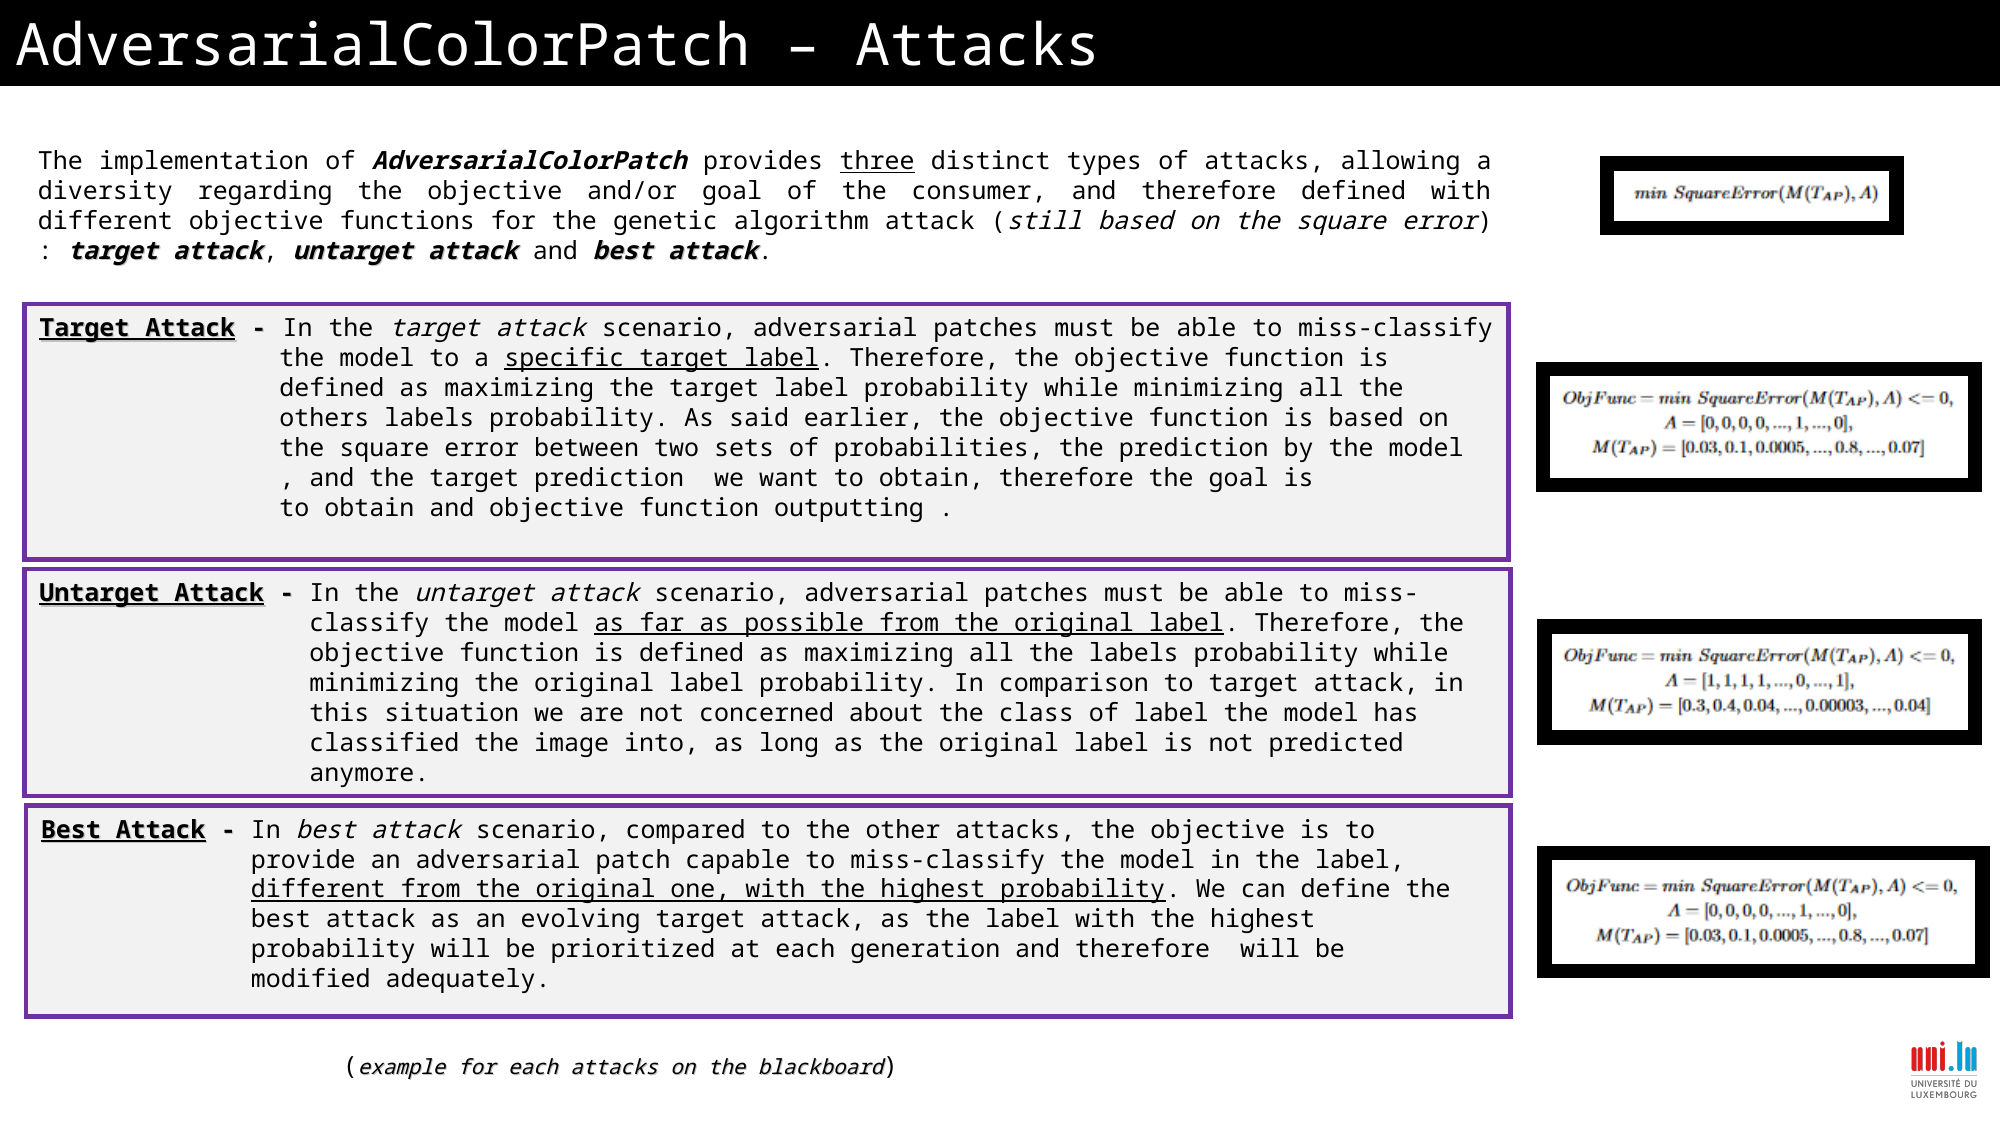

AdversarialColorPatch – Attacks
The implementation of AdversarialColorPatch provides three distinct types of attacks, allowing a diversity regarding the objective and/or goal of the consumer, and therefore defined with different objective functions for the genetic algorithm attack (still based on the square error) : target attack, untarget attack and best attack.
Target Attack - In the target attack scenario, adversarial patches must be able to miss-classify
 the model to a specific target label. Therefore, the objective function is
 defined as maximizing the target label probability while minimizing all the
 others labels probability. As said earlier, the objective function is based on
 the square error between two sets of probabilities, the prediction by the model
 , and the target prediction we want to obtain, therefore the goal is
 to obtain and objective function outputting .
Untarget Attack - In the untarget attack scenario, adversarial patches must be able to miss-
 classify the model as far as possible from the original label. Therefore, the
 objective function is defined as maximizing all the labels probability while
 minimizing the original label probability. In comparison to target attack, in
 this situation we are not concerned about the class of label the model has
 classified the image into, as long as the original label is not predicted
 anymore.
Best Attack - In best attack scenario, compared to the other attacks, the objective is to
 provide an adversarial patch capable to miss-classify the model in the label,
 different from the original one, with the highest probability. We can define the
 best attack as an evolving target attack, as the label with the highest
 probability will be prioritized at each generation and therefore will be
 modified adequately.
(example for each attacks on the blackboard)